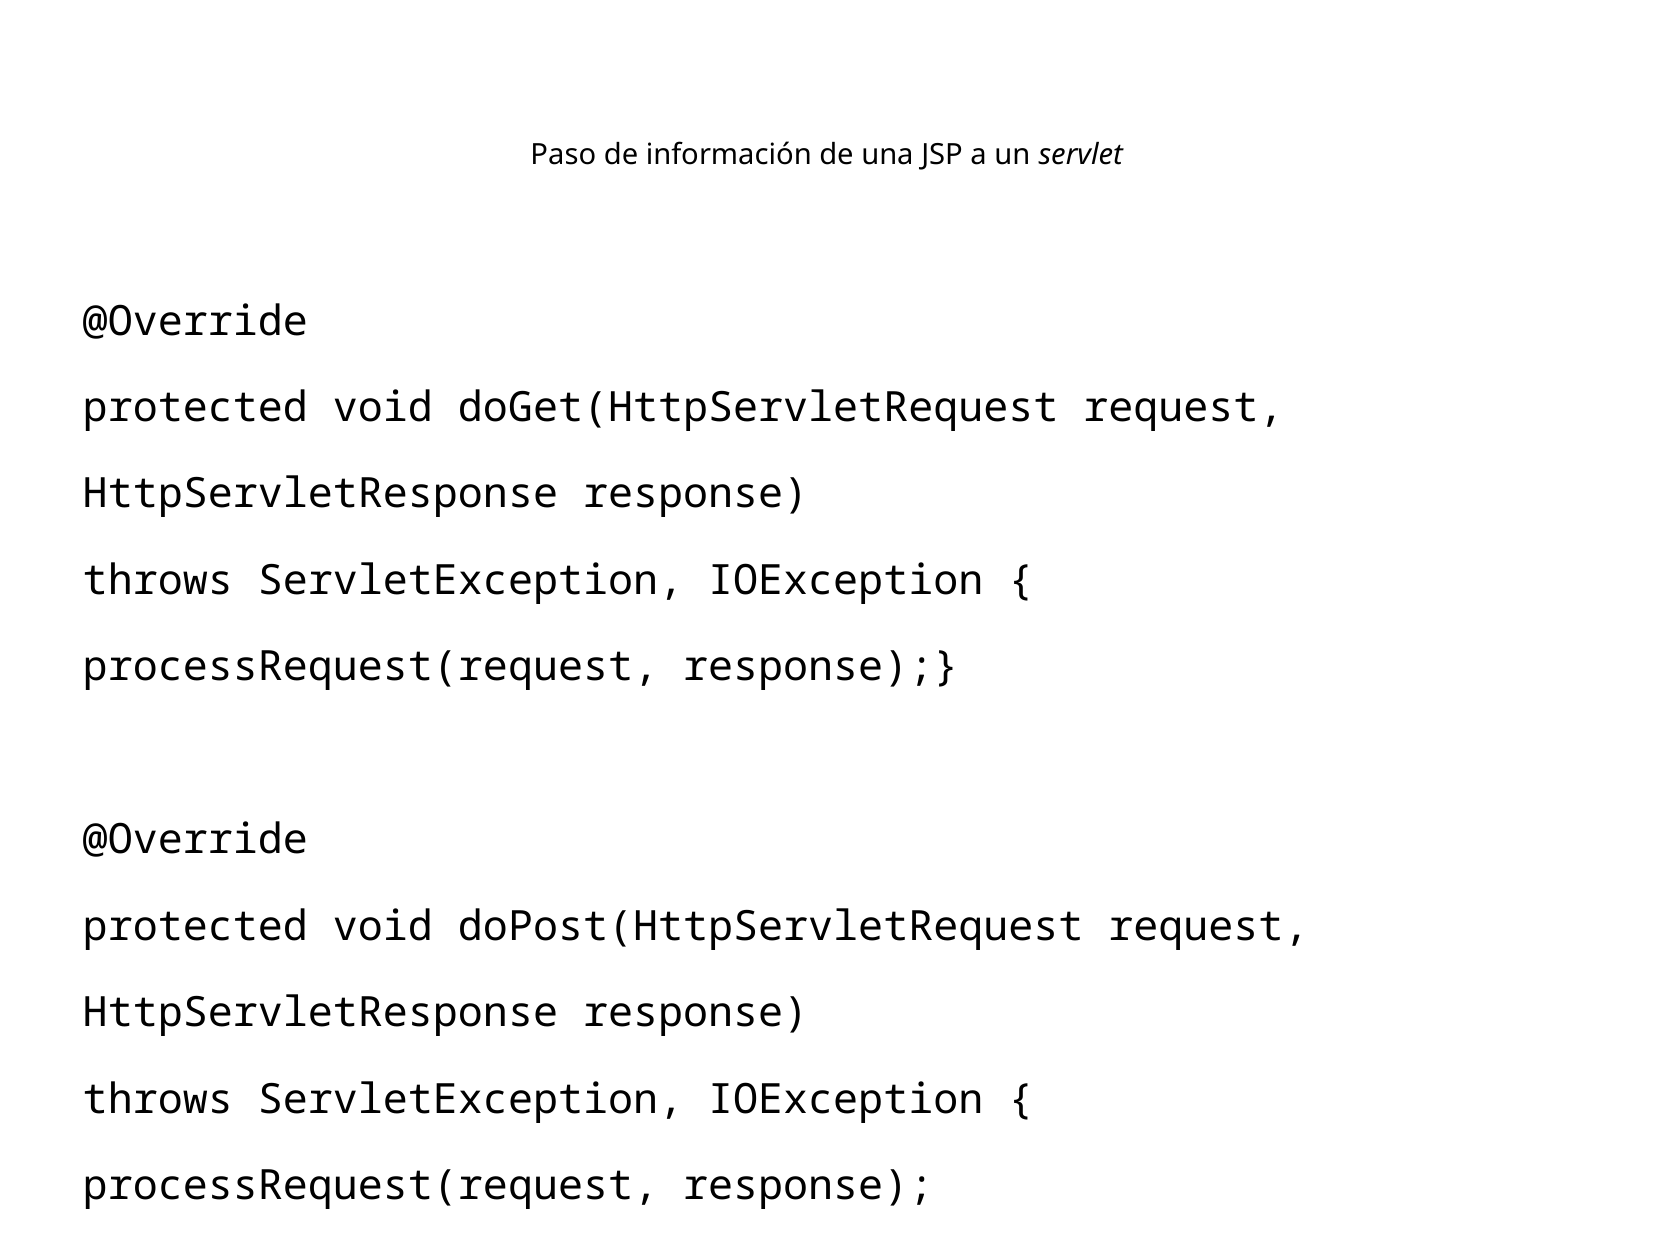

# Paso de información de una JSP a un servlet
@Override
protected void doGet(HttpServletRequest request,
HttpServletResponse response)
throws ServletException, IOException {
processRequest(request, response);}
@Override
protected void doPost(HttpServletRequest request,
HttpServletResponse response)
throws ServletException, IOException {
processRequest(request, response);
}